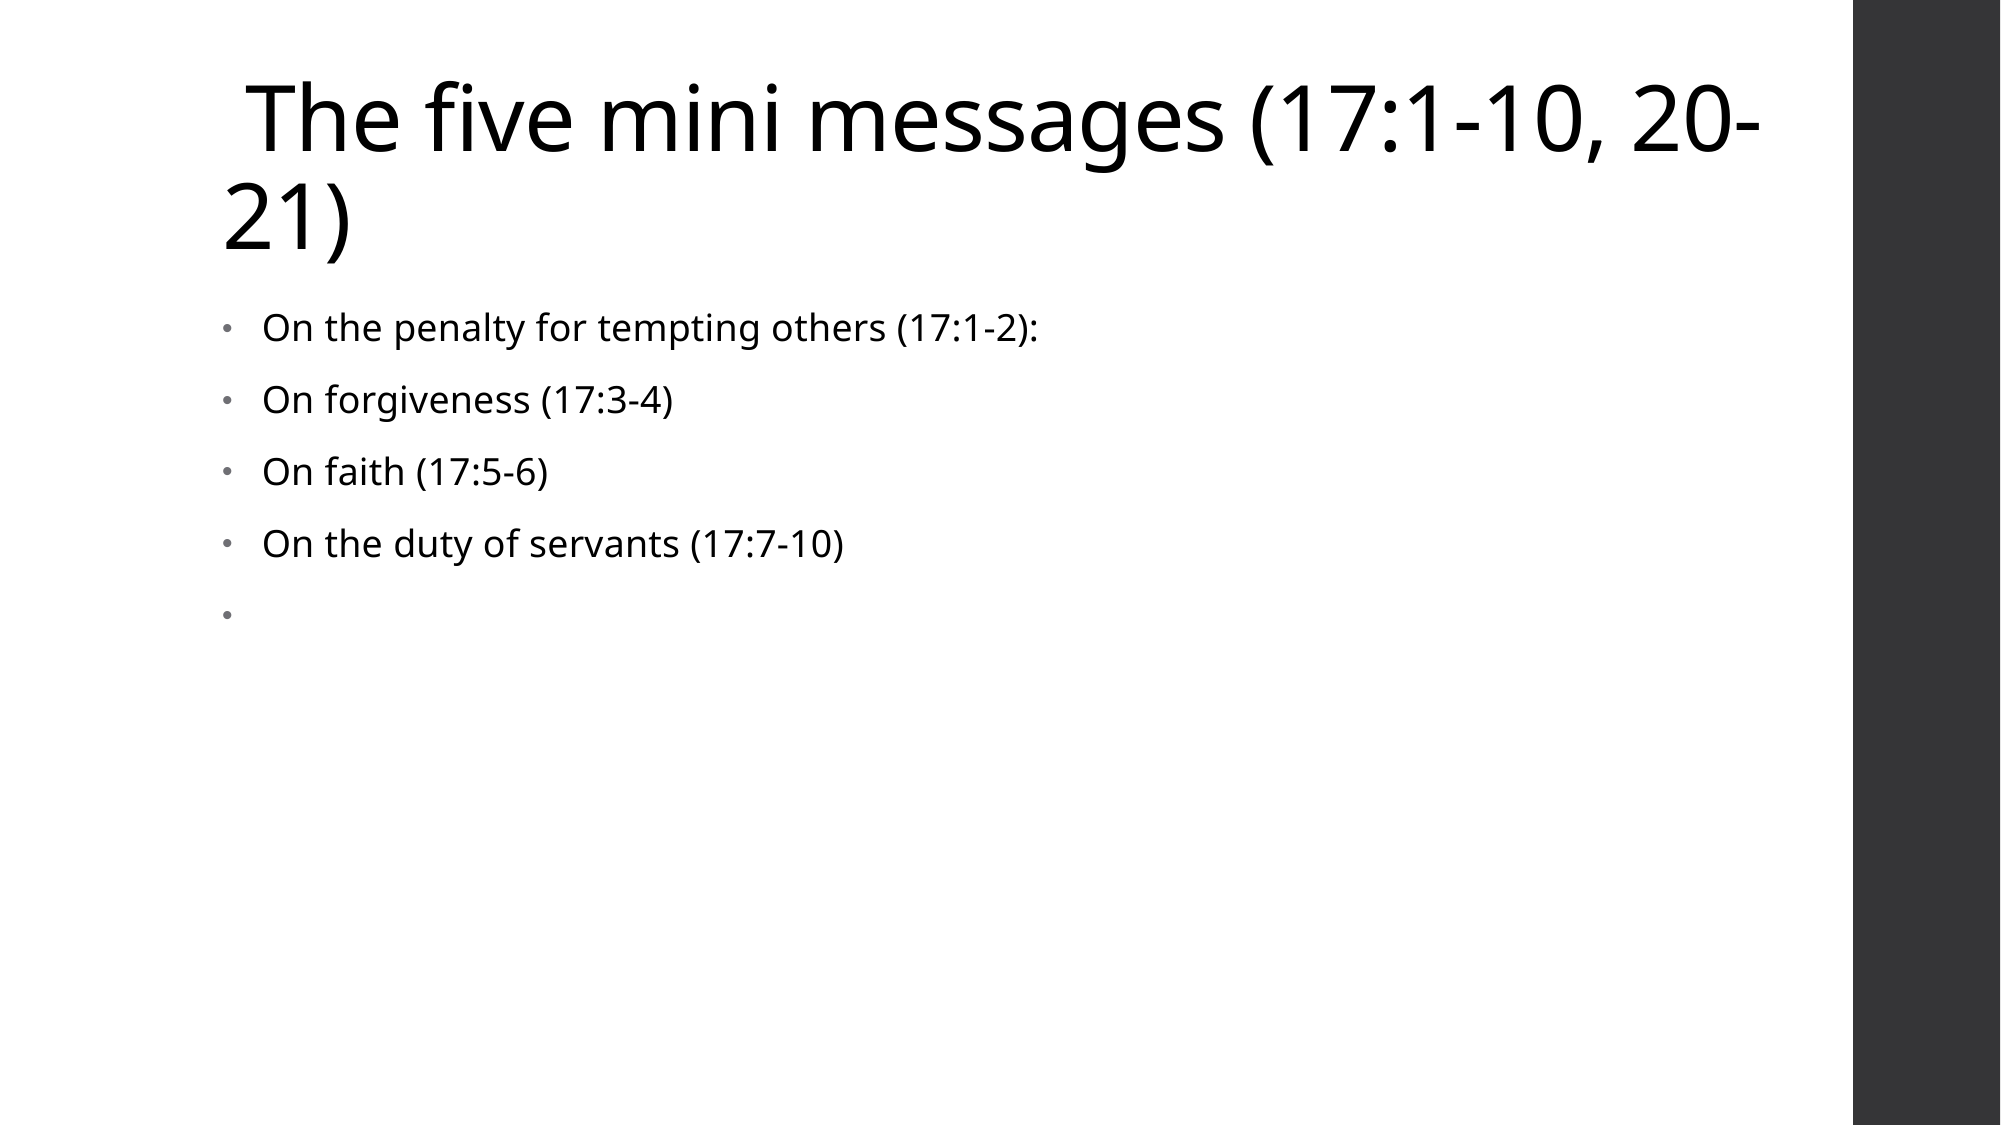

# The five mini messages (17:1-10, 20-21)
 On the penalty for tempting others (17:1-2):
 On forgiveness (17:3-4)
 On faith (17:5-6)
 On the duty of servants (17:7-10)